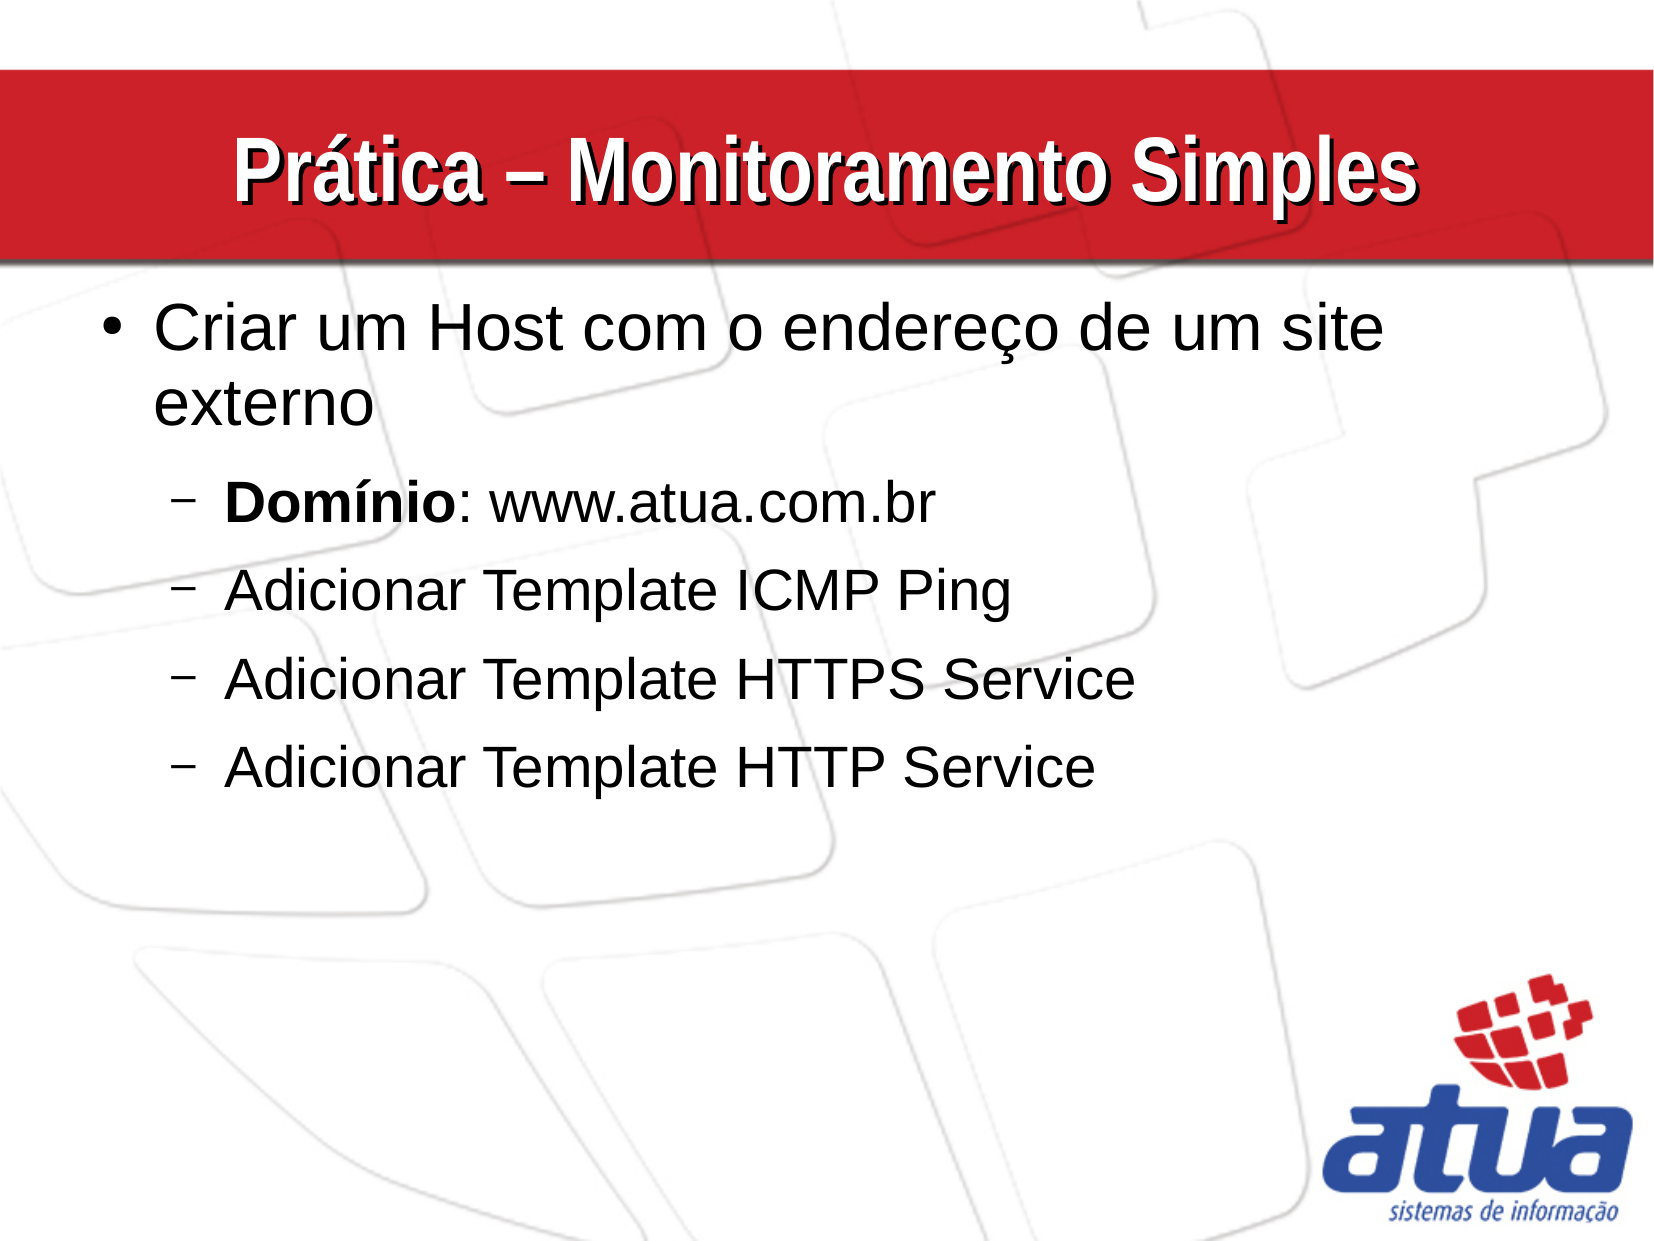

# Prática – Monitoramento Simples
Criar um Host com o endereço de um site externo
Domínio: www.atua.com.br
Adicionar Template ICMP Ping
Adicionar Template HTTPS Service
Adicionar Template HTTP Service